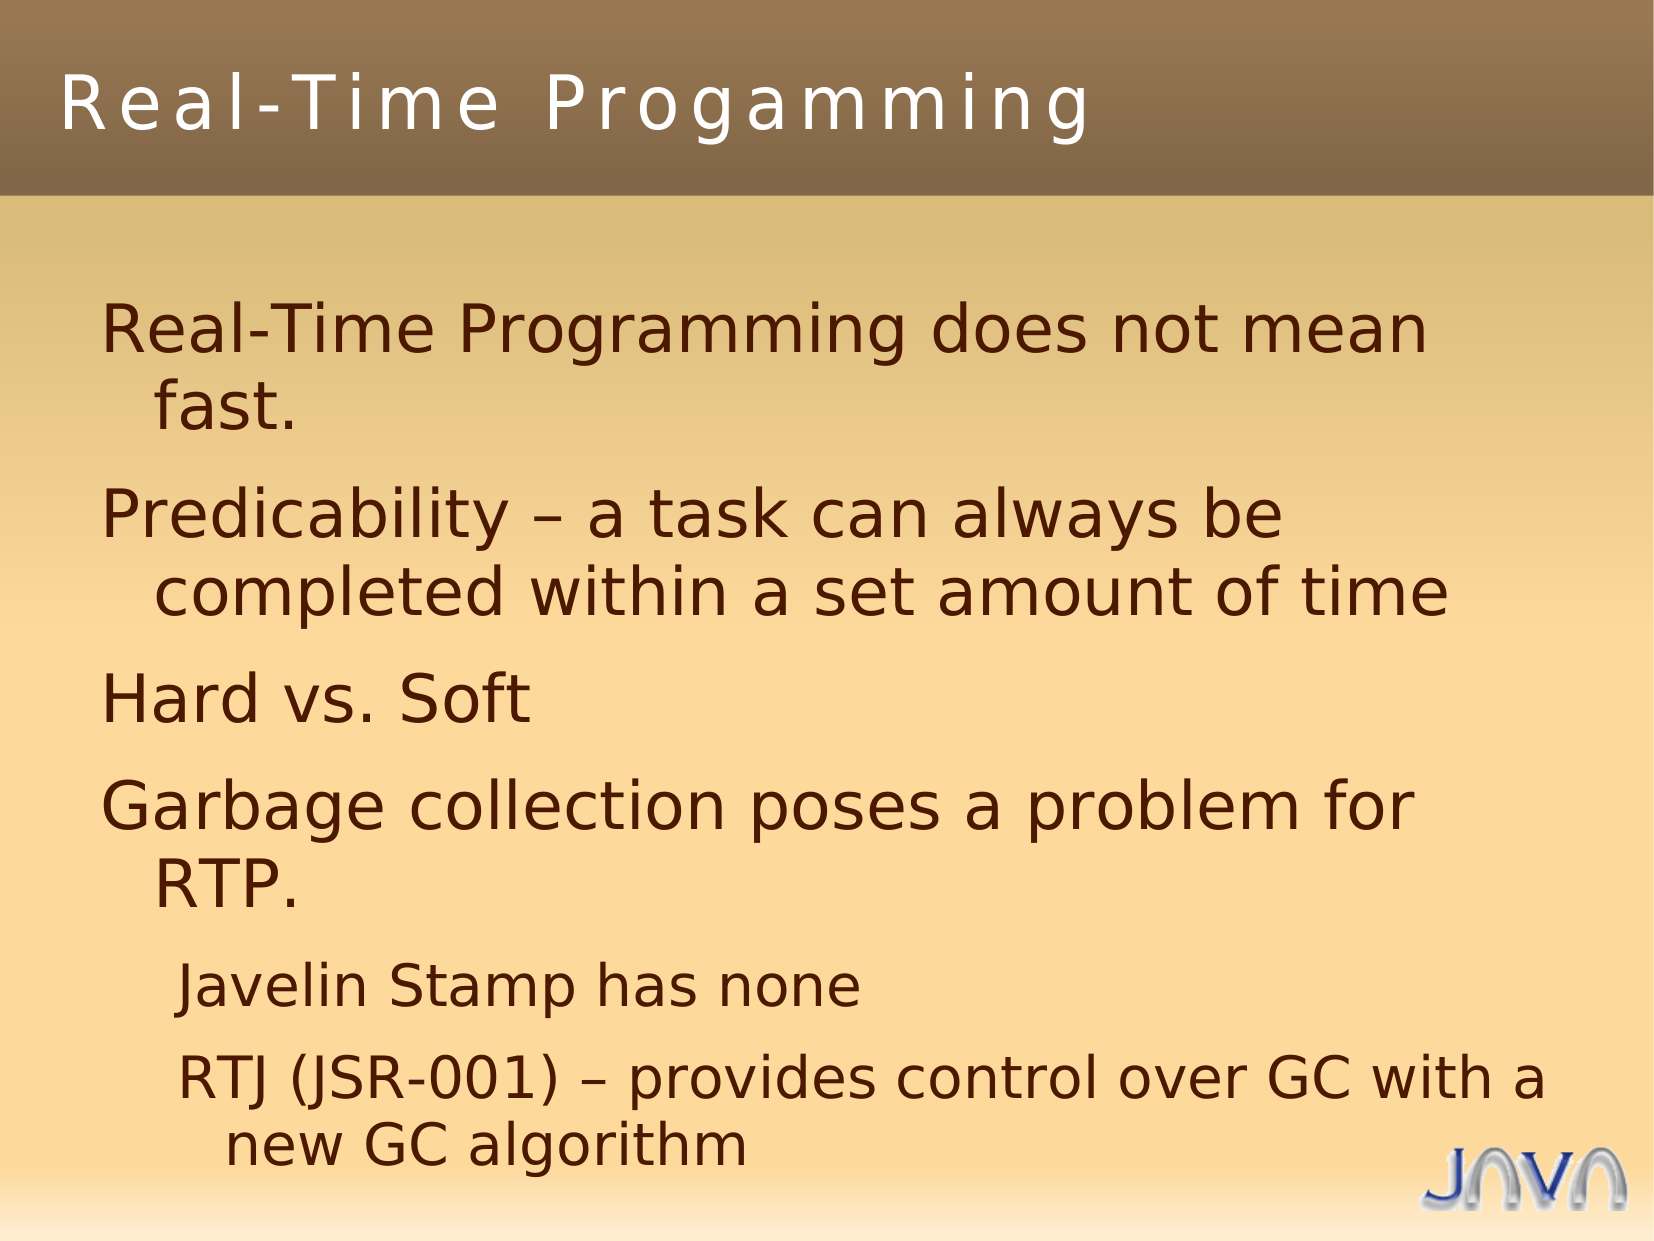

# Real-Time Progamming
Real-Time Programming does not mean fast.
Predicability – a task can always be completed within a set amount of time
Hard vs. Soft
Garbage collection poses a problem for RTP.
Javelin Stamp has none
RTJ (JSR-001) – provides control over GC with a new GC algorithm